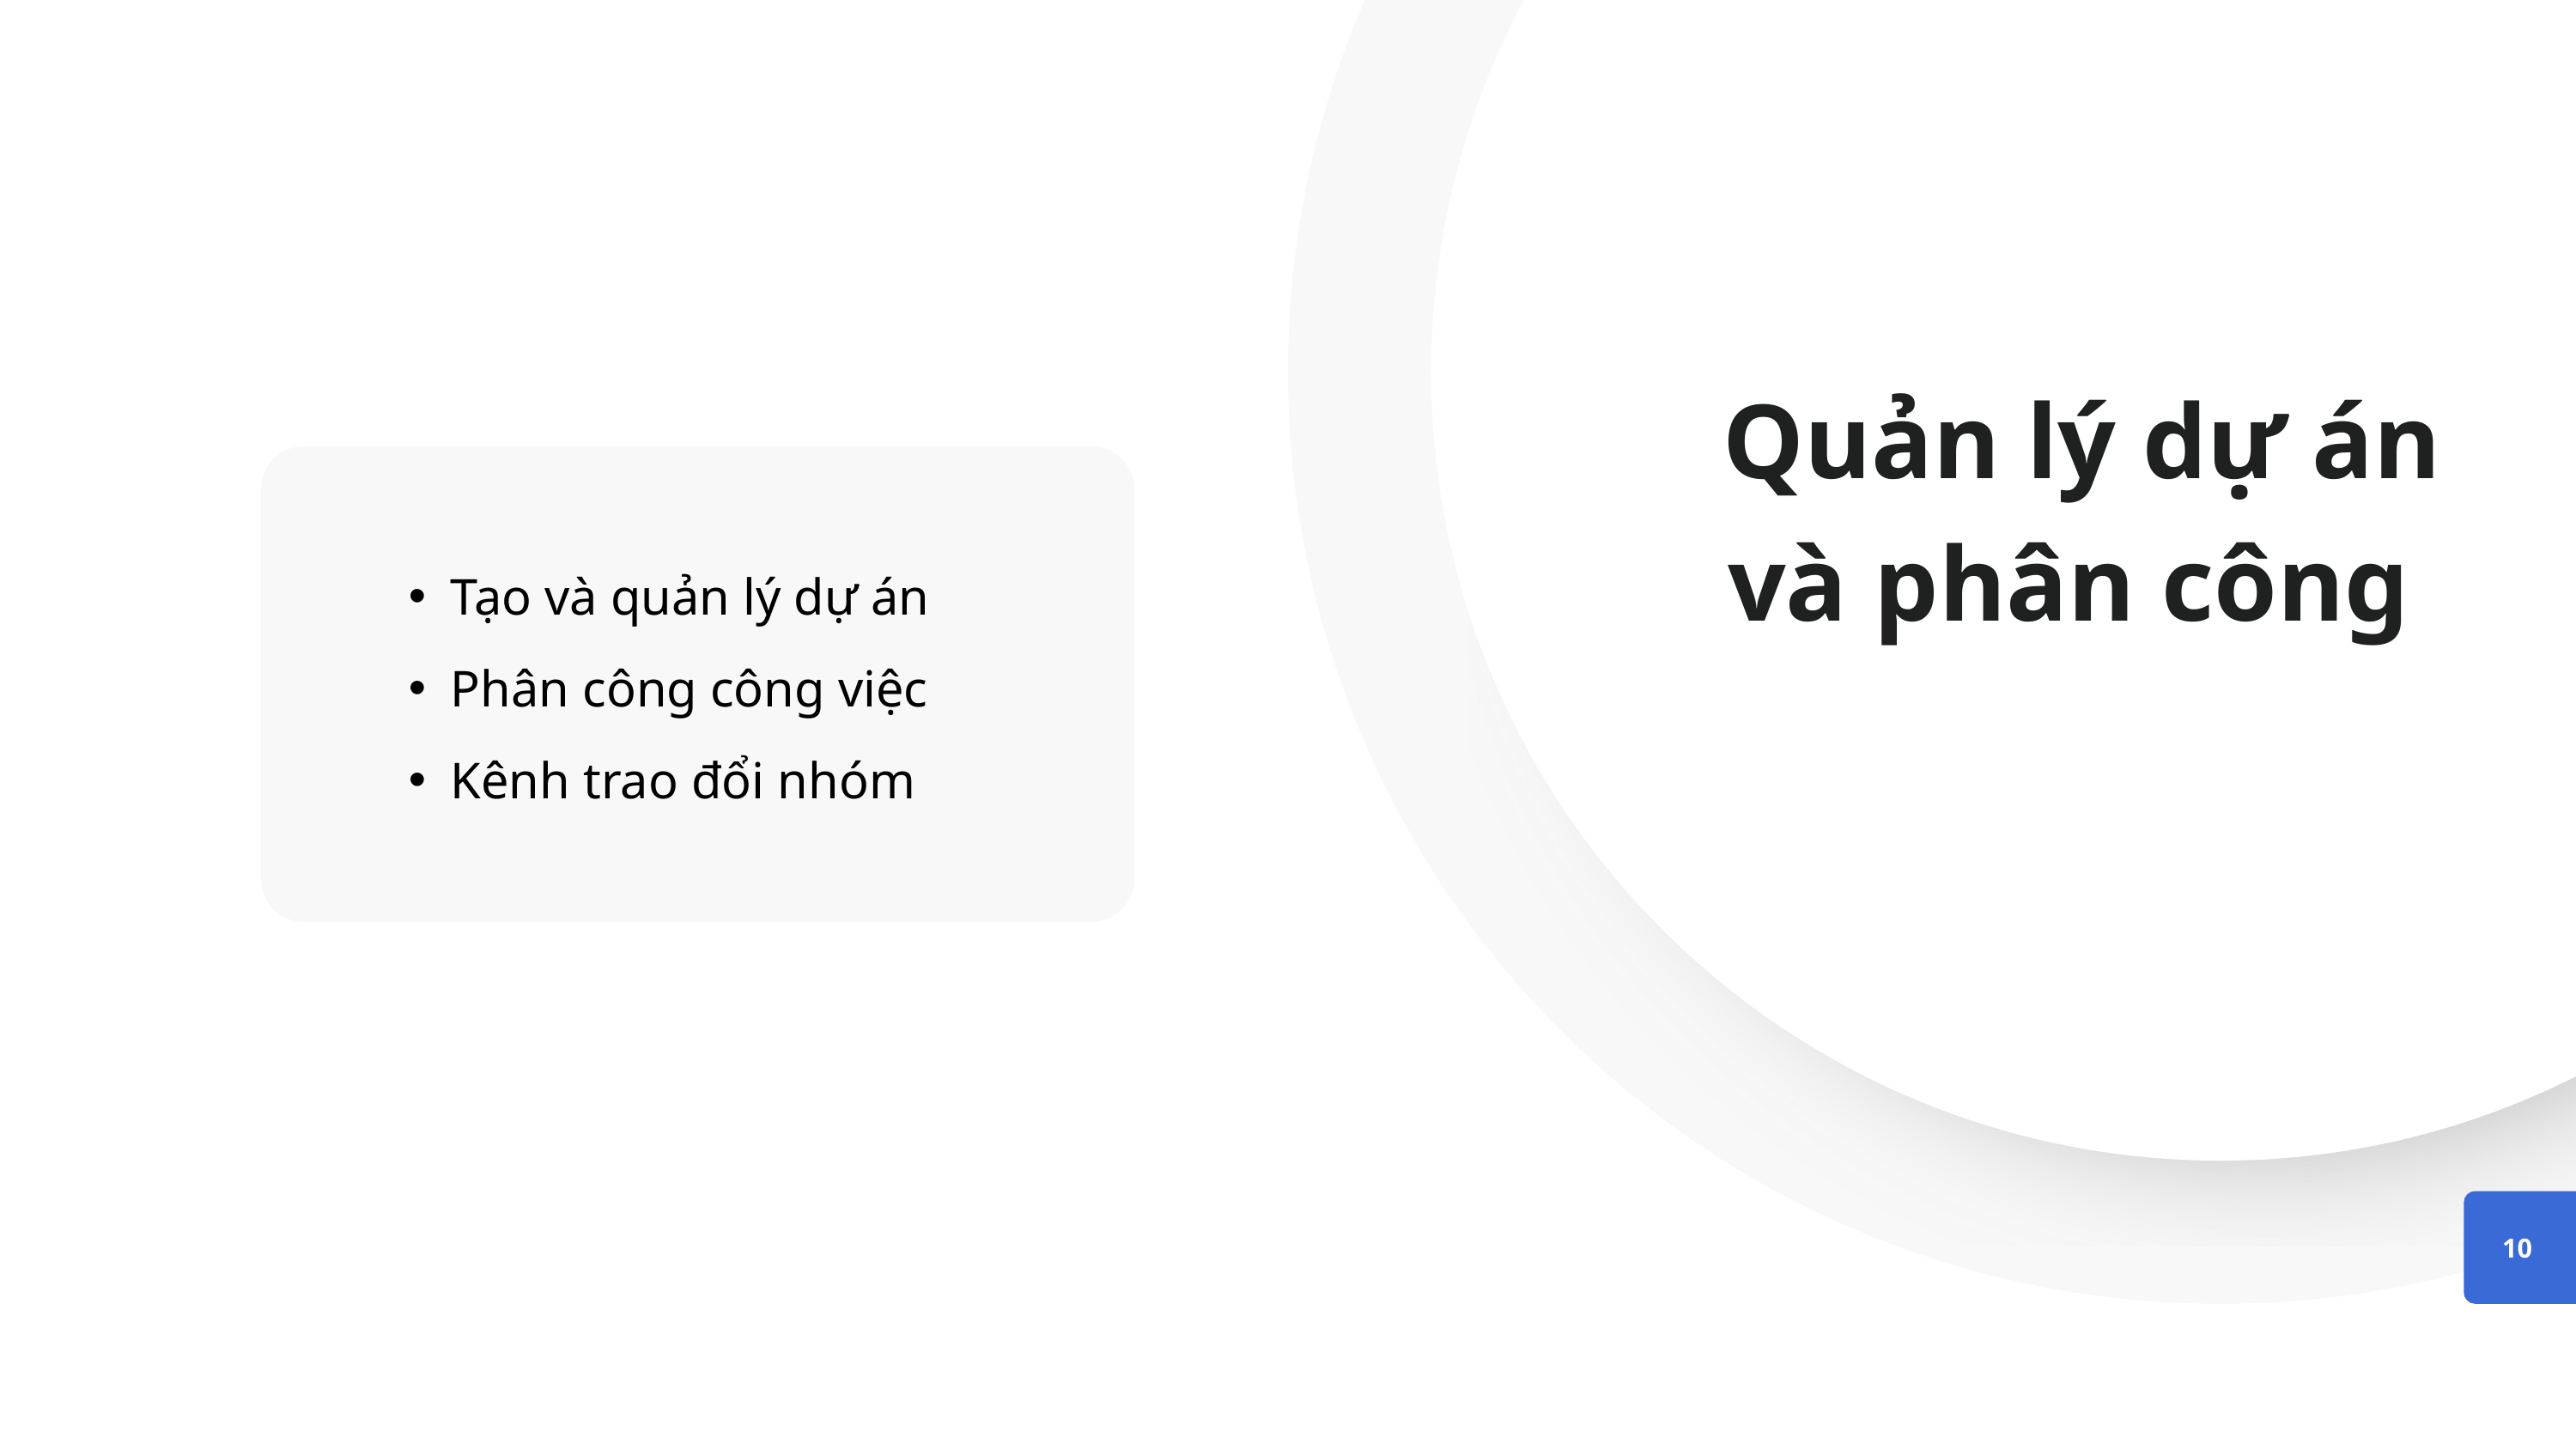

Quản lý dự án và phân công
Tạo và quản lý dự án
Phân công công việc
Kênh trao đổi nhóm
10